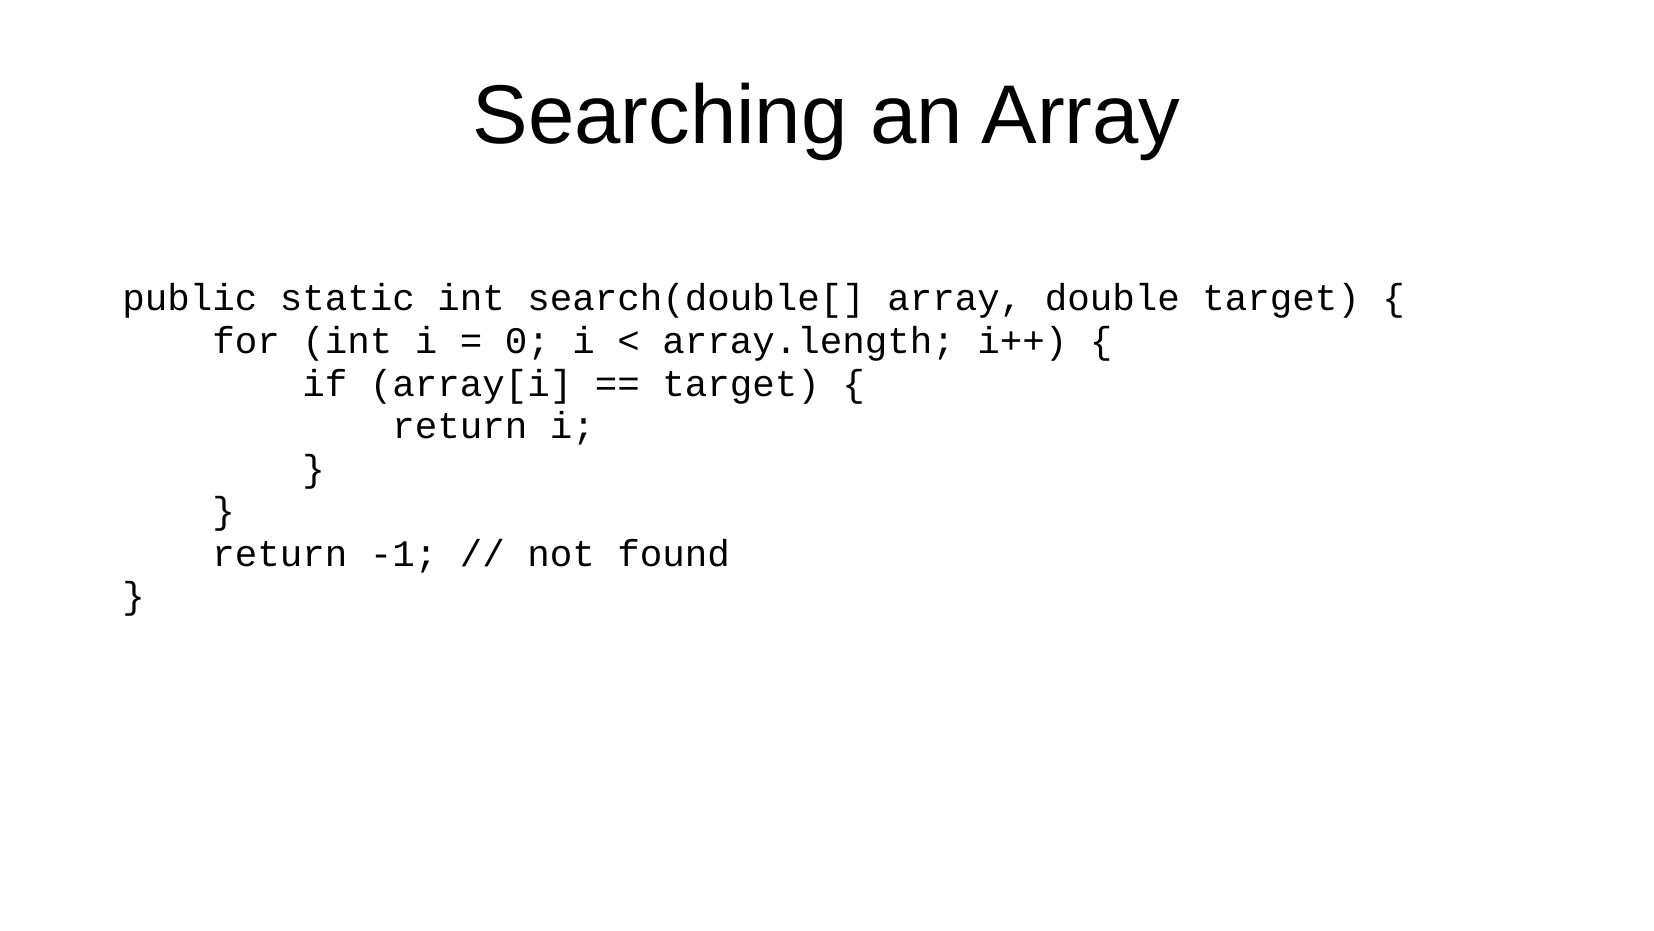

# Searching an Array
public static int search(double[] array, double target) {
 for (int i = 0; i < array.length; i++) {
 if (array[i] == target) {
 return i;
 }
 }
 return -1; // not found
}